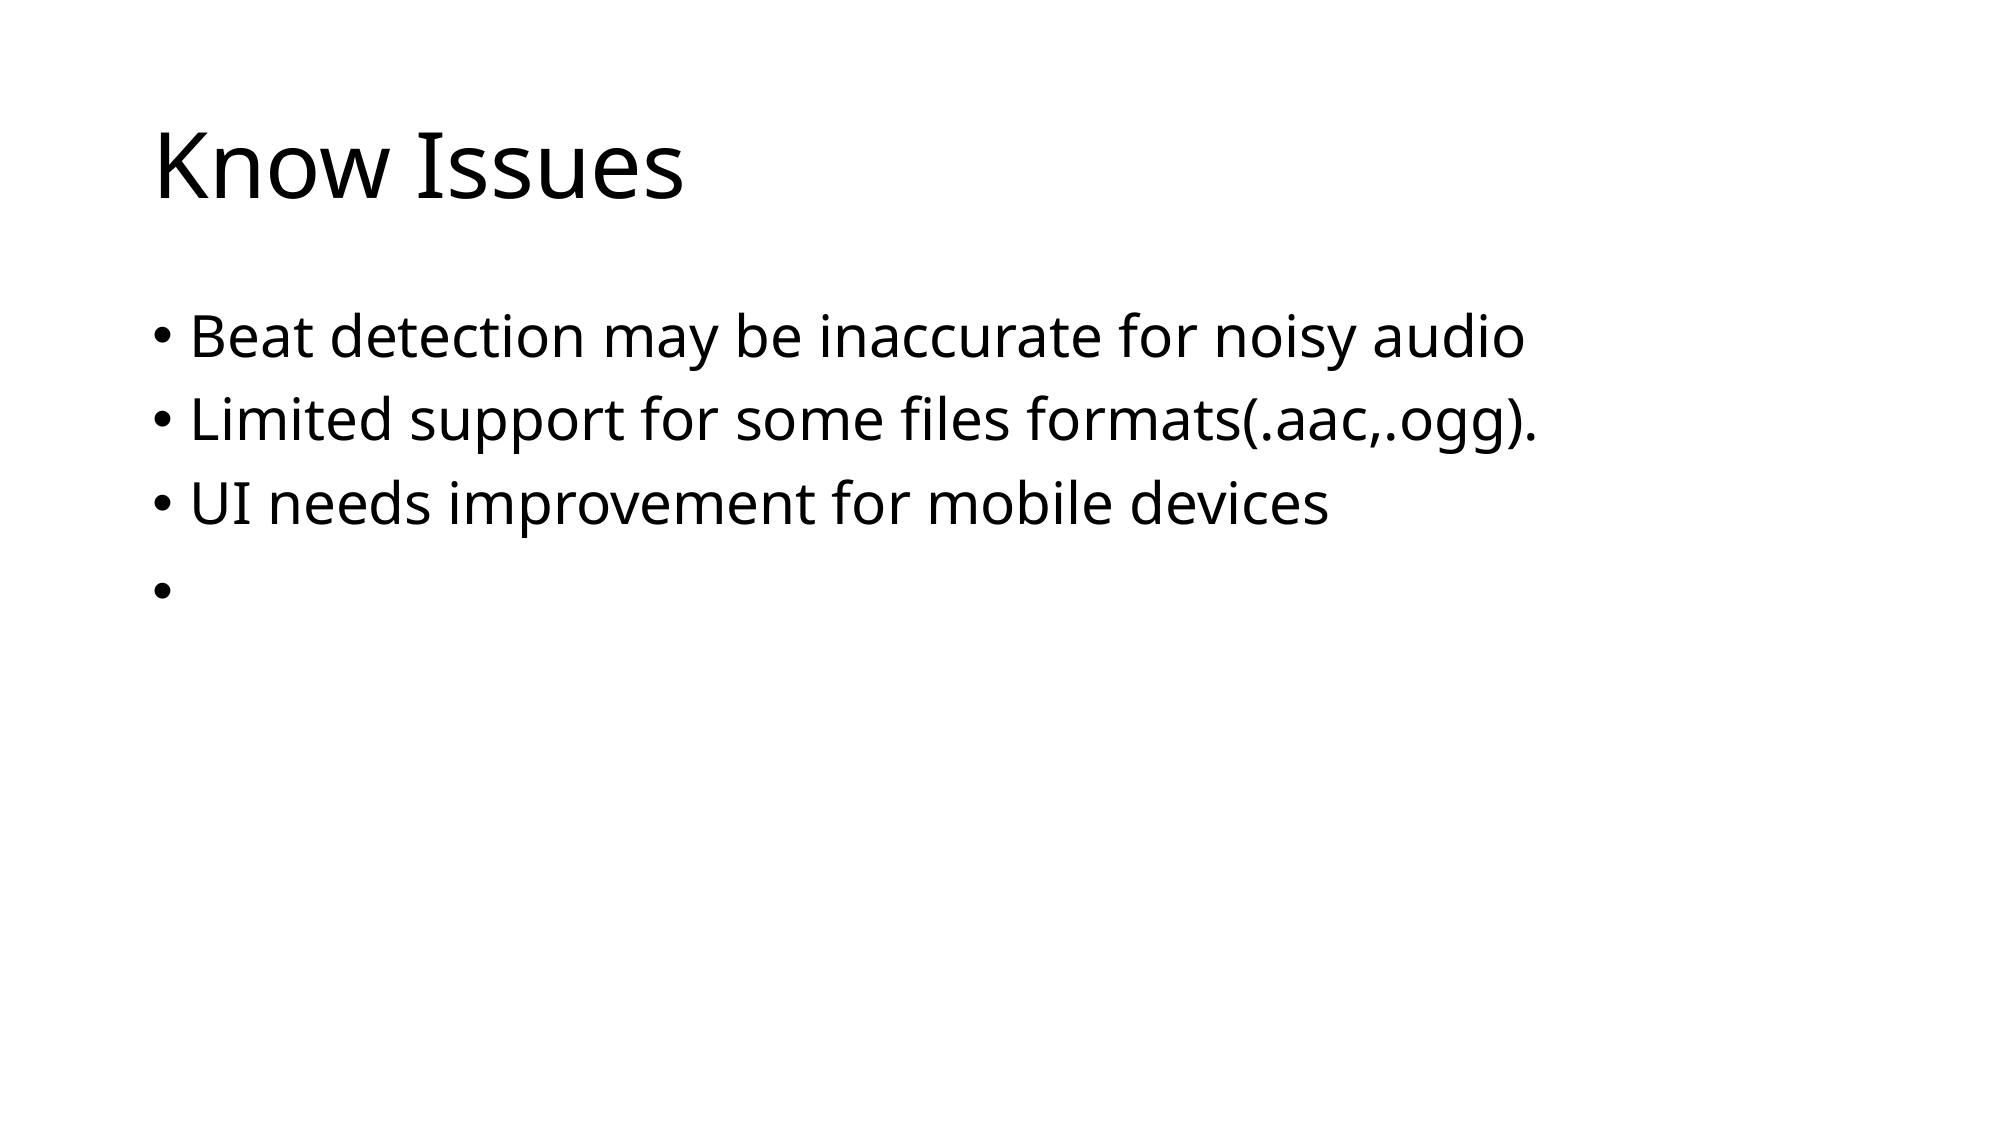

# Know Issues
Beat detection may be inaccurate for noisy audio
Limited support for some files formats(.aac,.ogg).
UI needs improvement for mobile devices